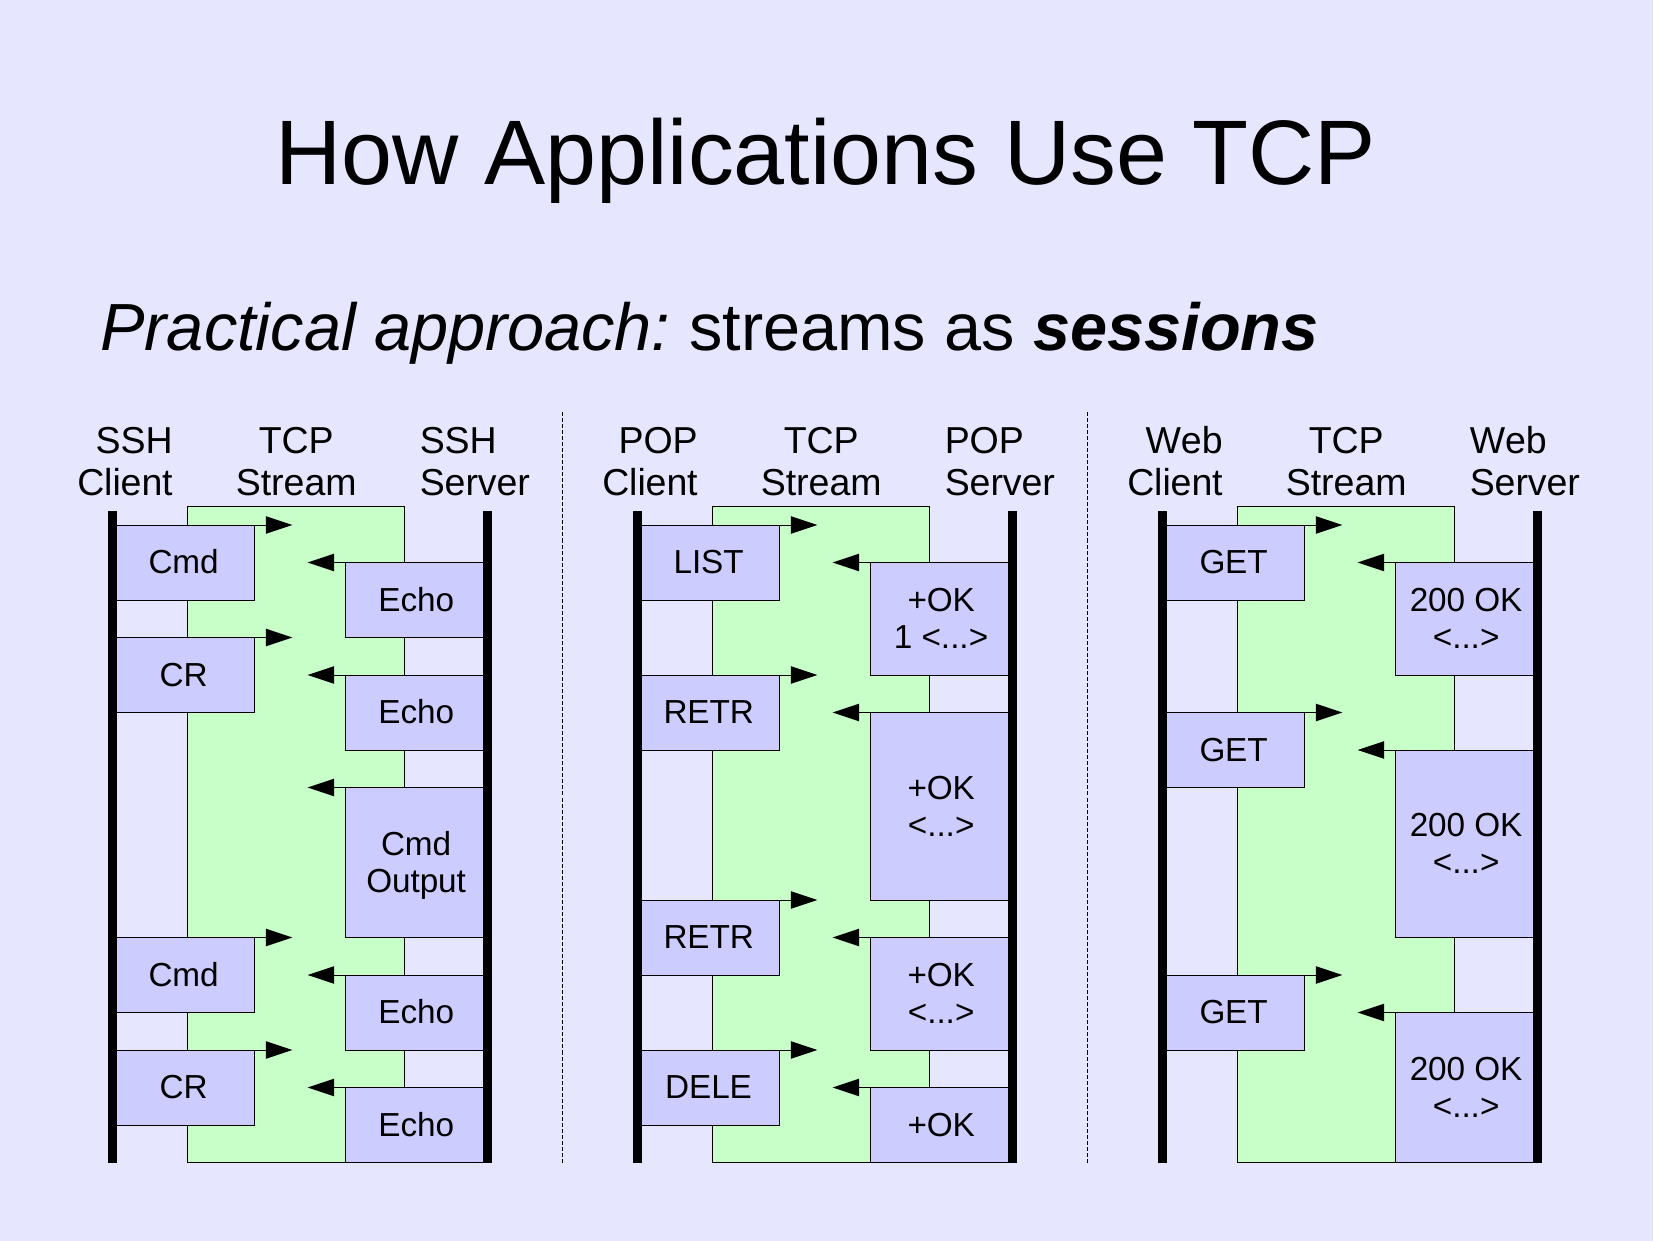

# How Applications Use TCP
Practical approach: streams as sessions
SSH
Client
TCP
Stream
SSH
Server
Cmd
Echo
CR
Echo
Cmd
Output
Cmd
Echo
CR
Echo
POP
Client
TCP
Stream
POP
Server
LIST
+OK
1 <...>
RETR
+OK
<...>
RETR
+OK
<...>
DELE
+OK
Web
Client
TCP
Stream
Web
Server
GET
200 OK
<...>
GET
200 OK
<...>
GET
200 OK
<...>